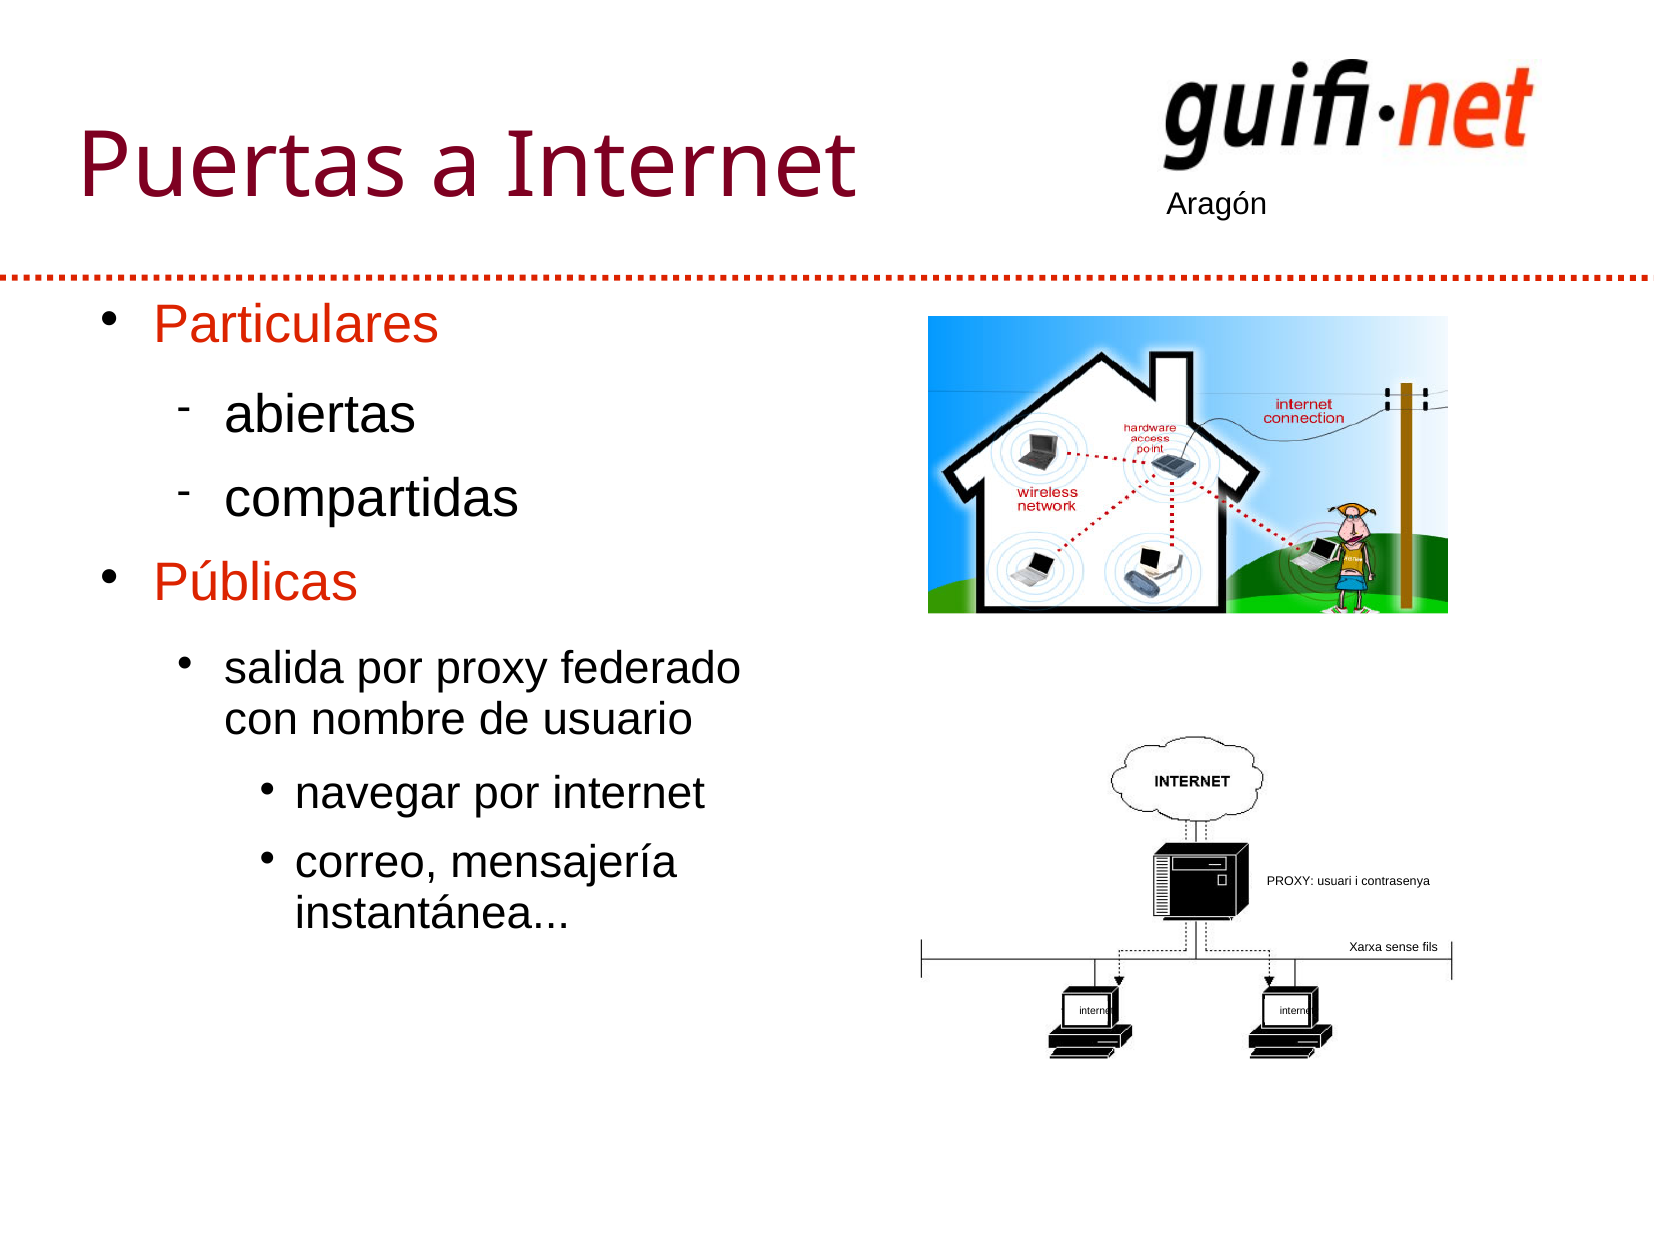

# Puertas a Internet
Particulares
abiertas
compartidas
Públicas
salida por proxy federado con nombre de usuario
navegar por internet
correo, mensajería instantánea...
PROXY: usuari i contrasenya
Xarxa sense fils
internet
internet